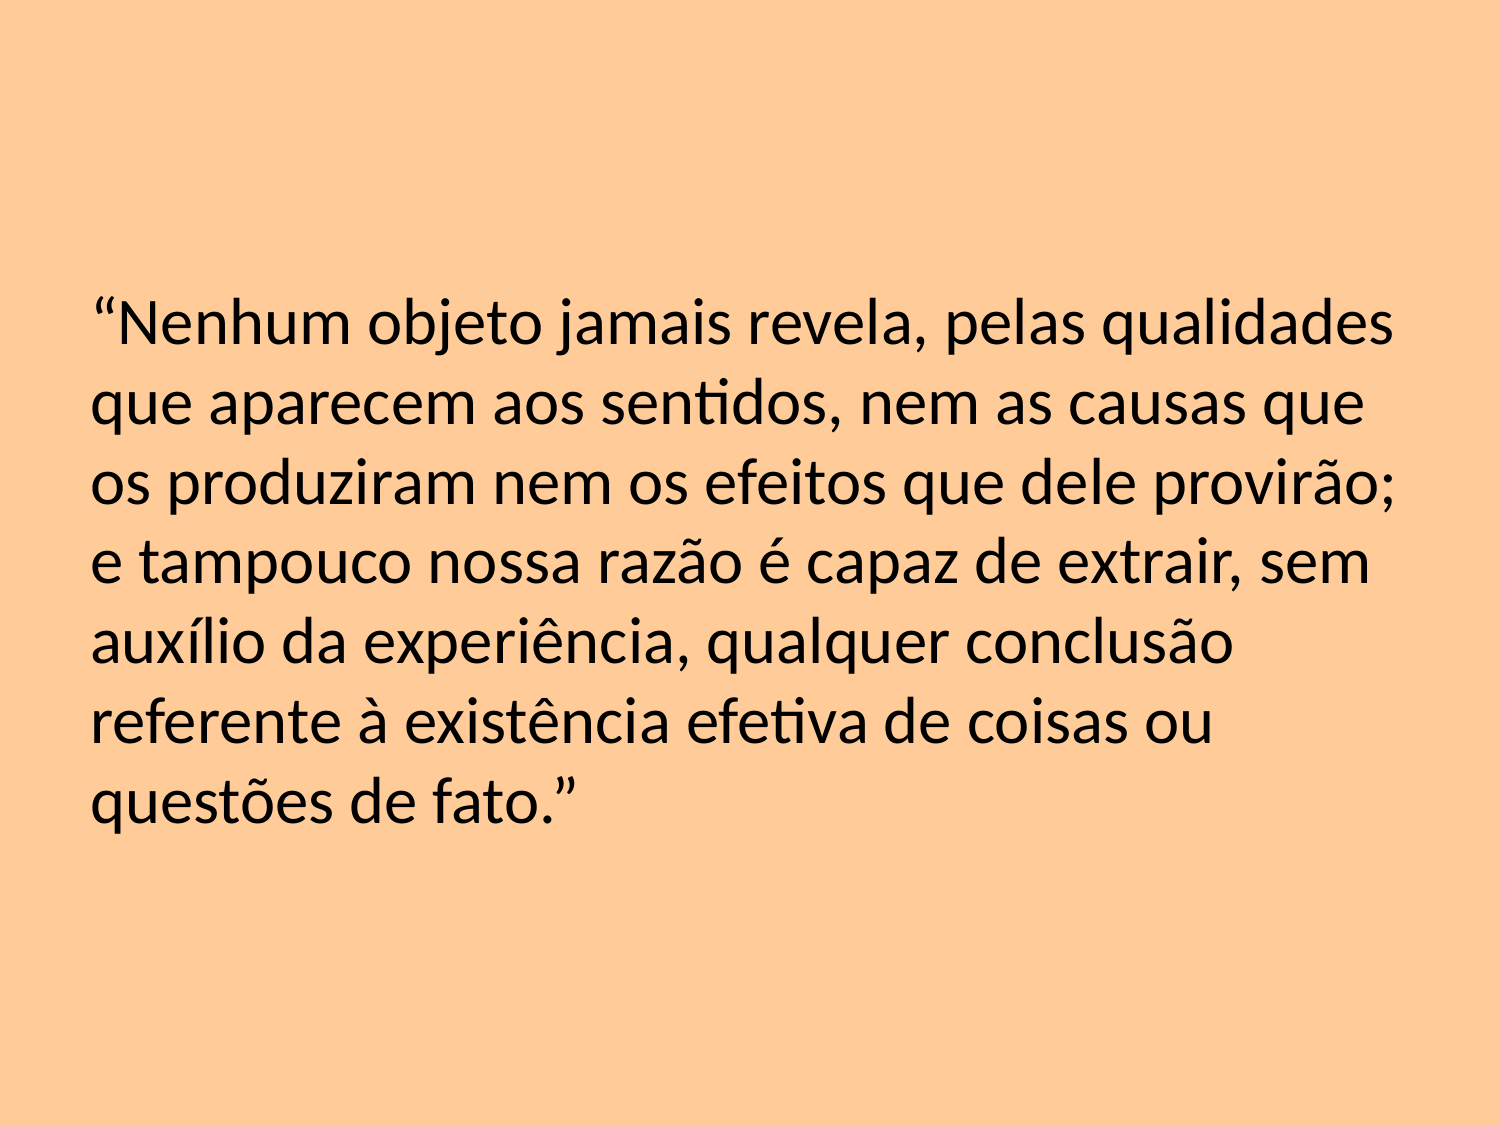

#
“Nenhum objeto jamais revela, pelas qualidades que aparecem aos sentidos, nem as causas que os produziram nem os efeitos que dele provirão; e tampouco nossa razão é capaz de extrair, sem auxílio da experiência, qualquer conclusão referente à existência efetiva de coisas ou questões de fato.”